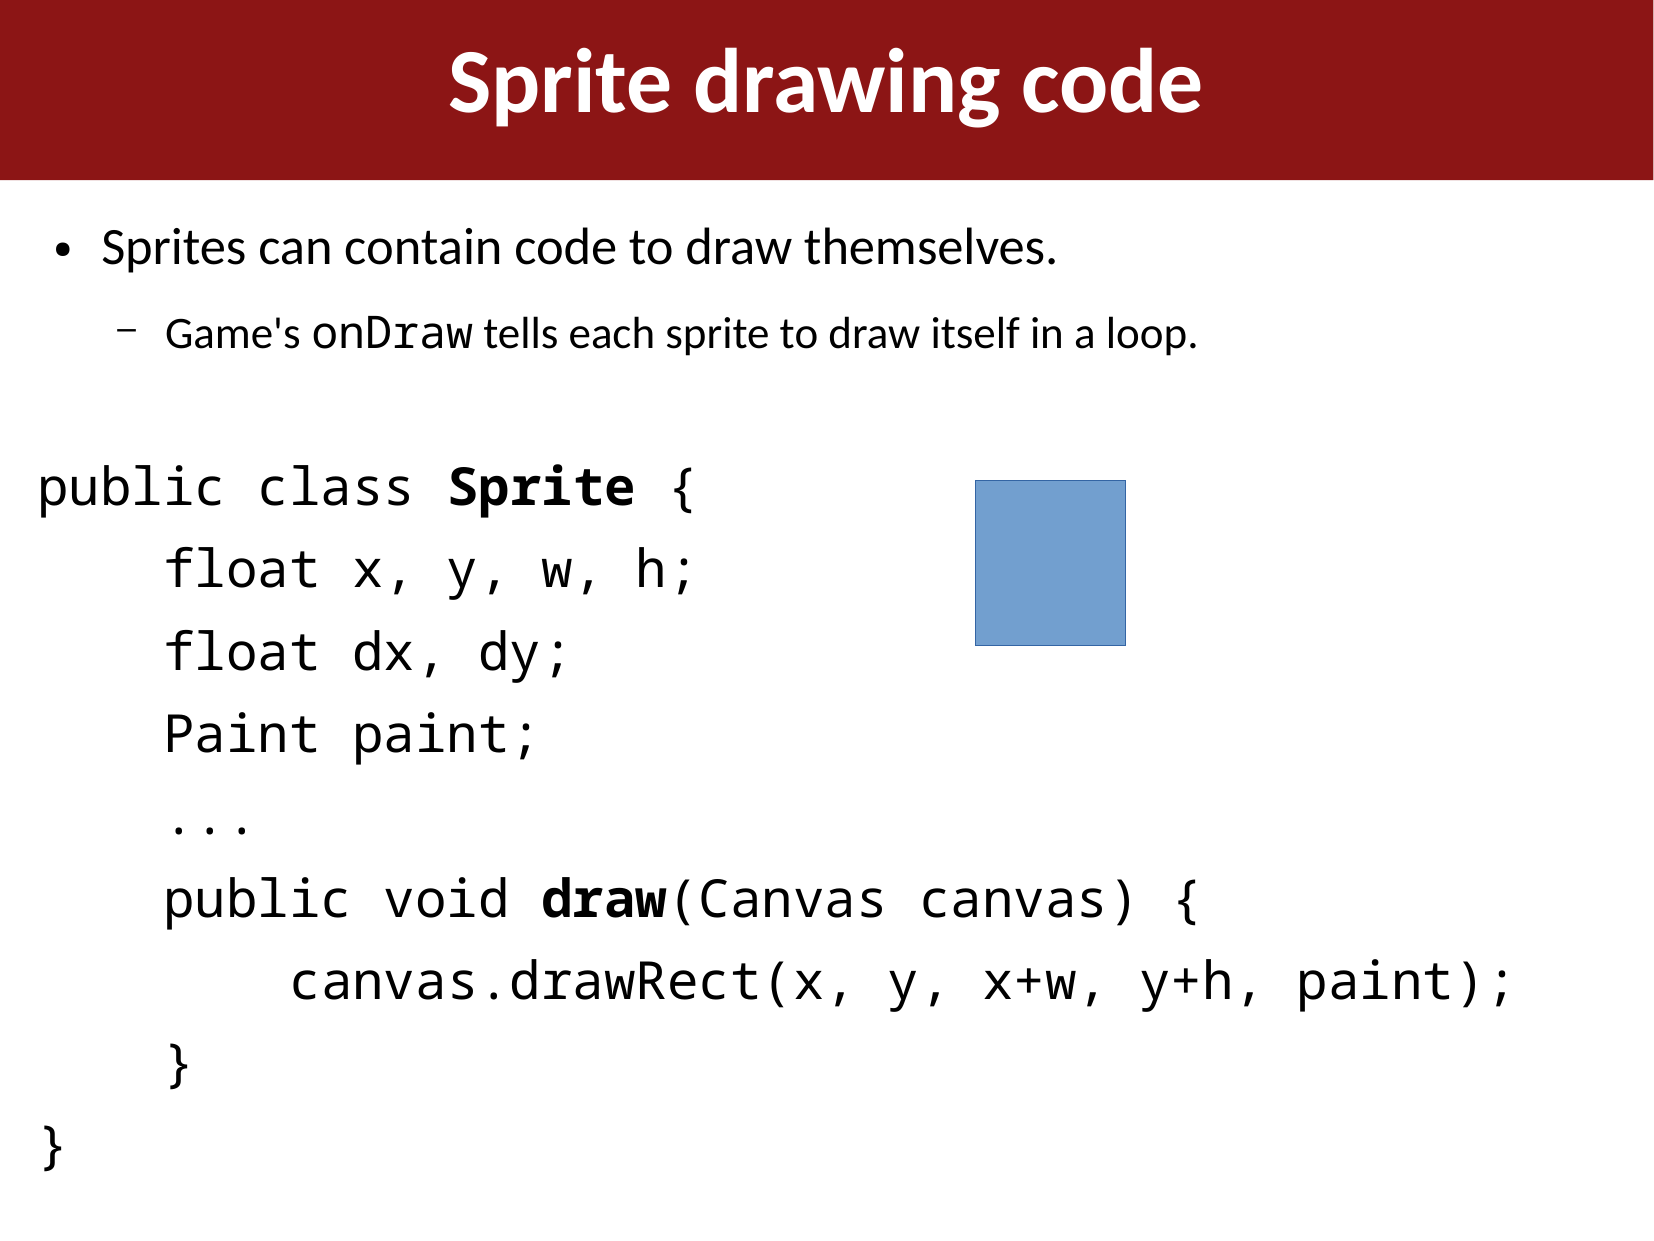

# Sprite drawing code
Sprites can contain code to draw themselves.
Game's onDraw tells each sprite to draw itself in a loop.
public class Sprite {
 float x, y, w, h;
 float dx, dy;
 Paint paint;
 ...
 public void draw(Canvas canvas) {
 canvas.drawRect(x, y, x+w, y+h, paint);
 }
}